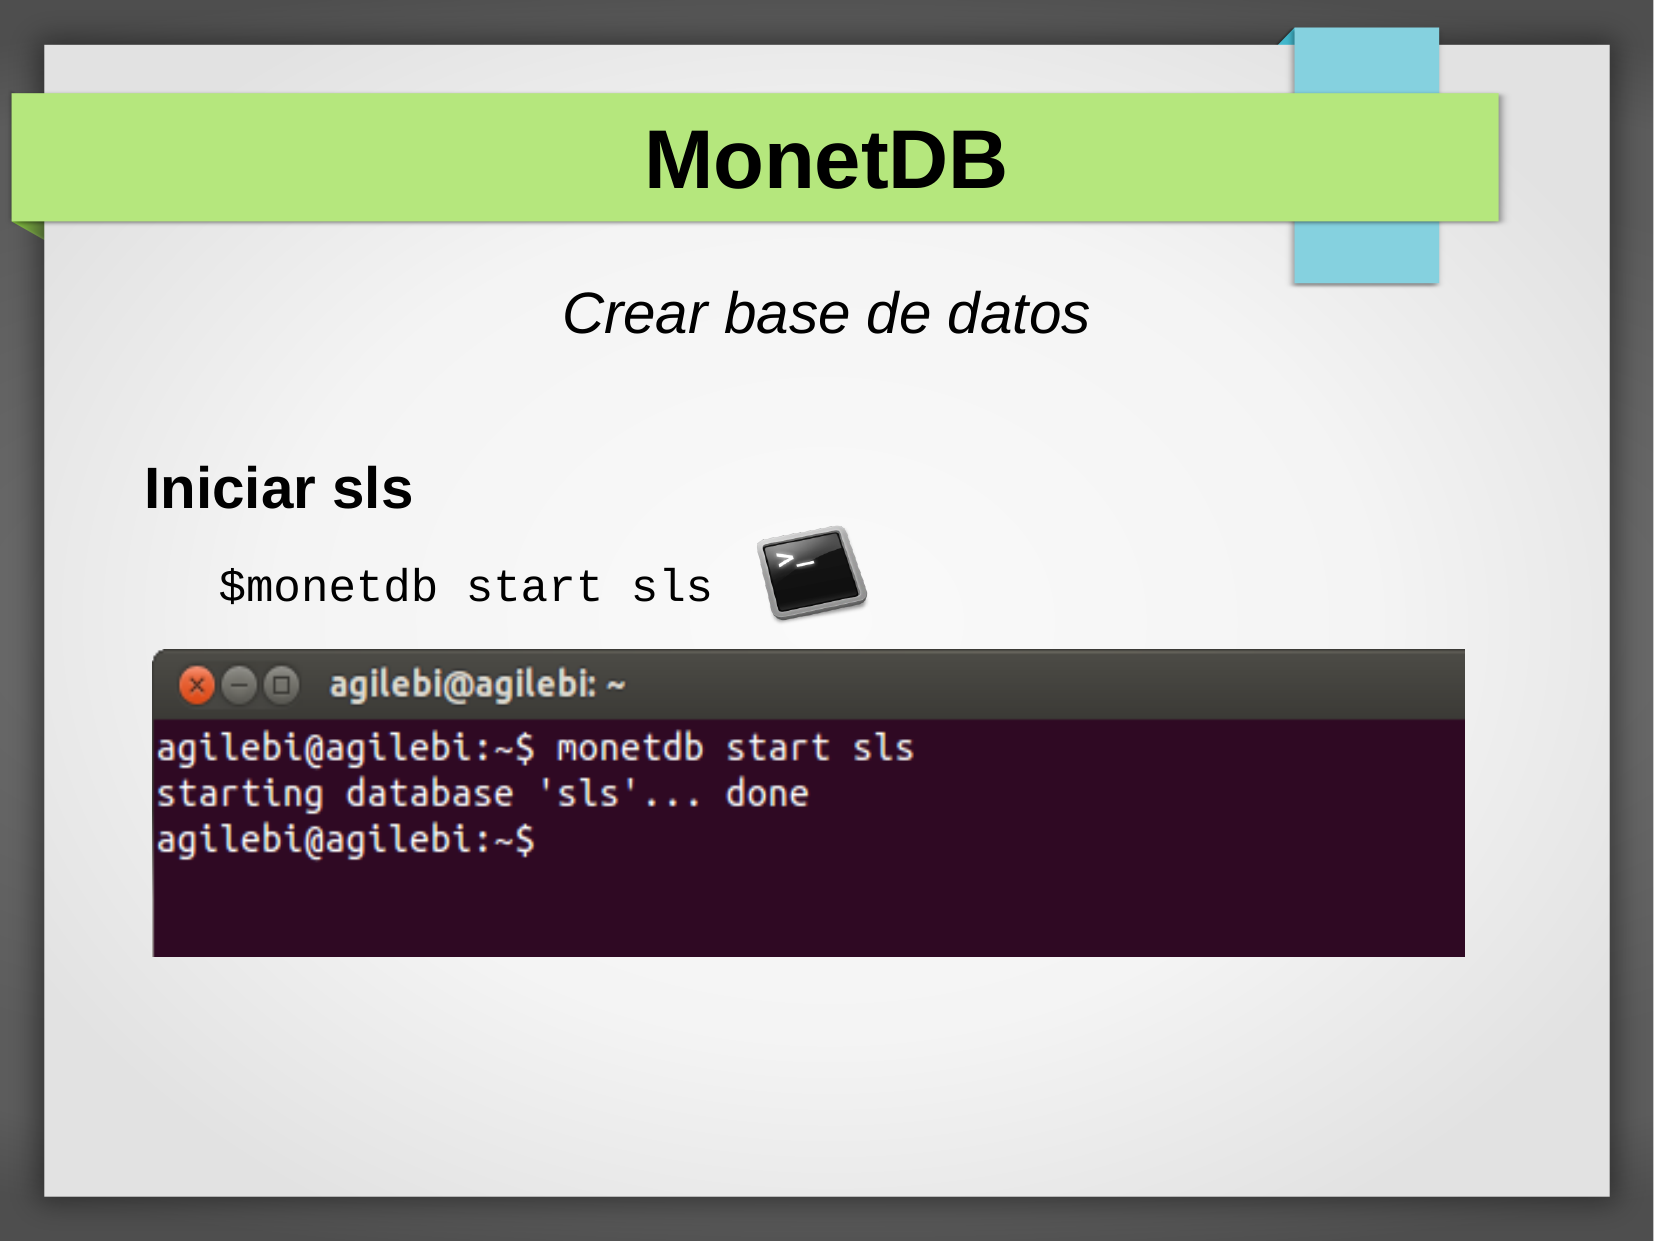

# MonetDB
Crear base de datos
Iniciar sls
	$monetdb start sls